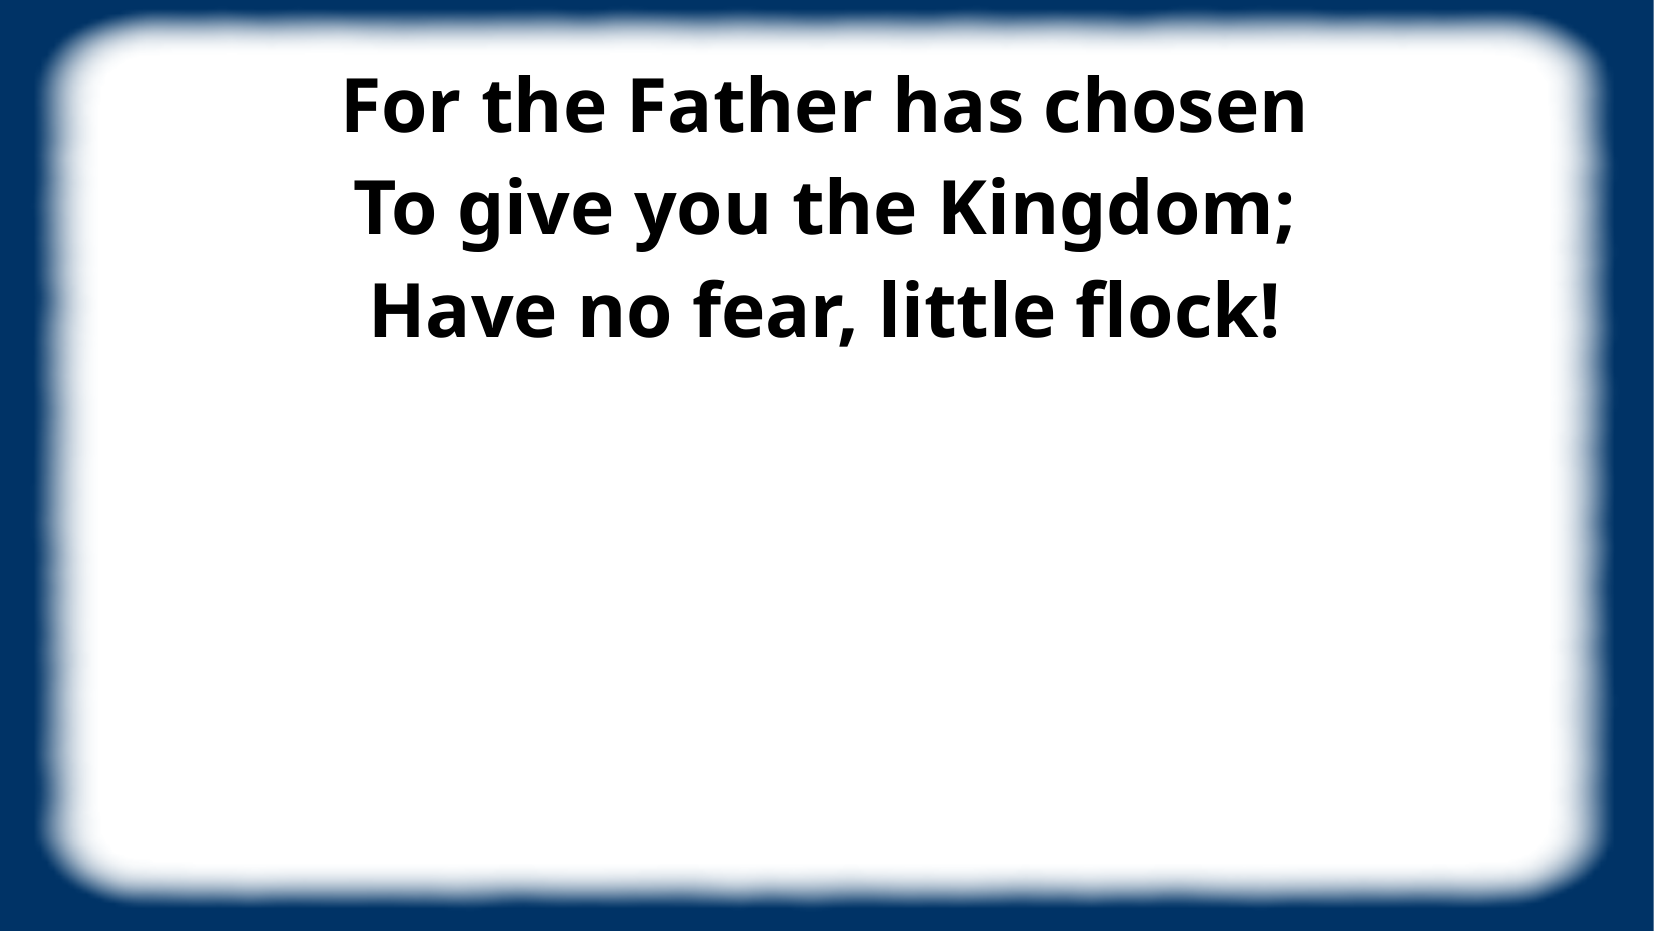

For the Father has chosen
To give you the Kingdom;
Have no fear, little flock!